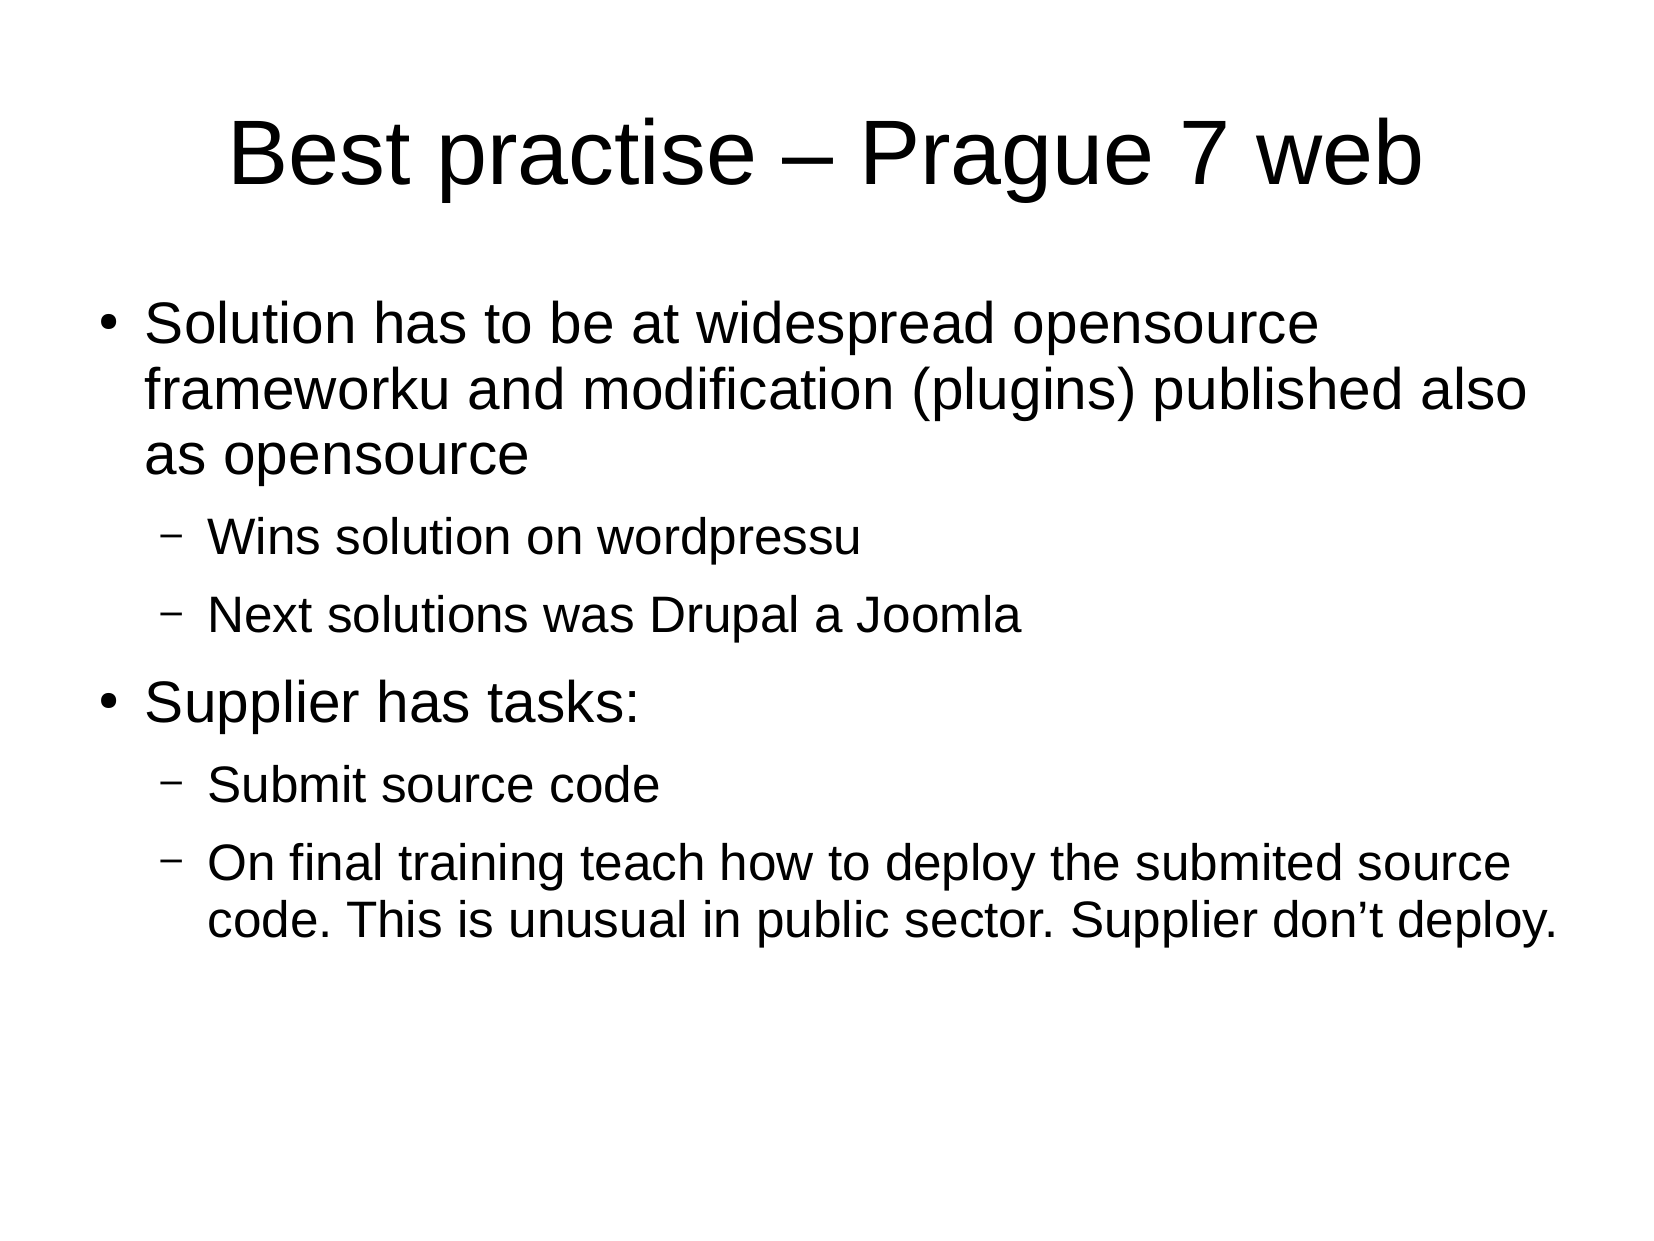

# Best practise – Prague 7 web
Solution has to be at widespread opensource frameworku and modification (plugins) published also as opensource
Wins solution on wordpressu
Next solutions was Drupal a Joomla
Supplier has tasks:
Submit source code
On final training teach how to deploy the submited source code. This is unusual in public sector. Supplier don’t deploy.